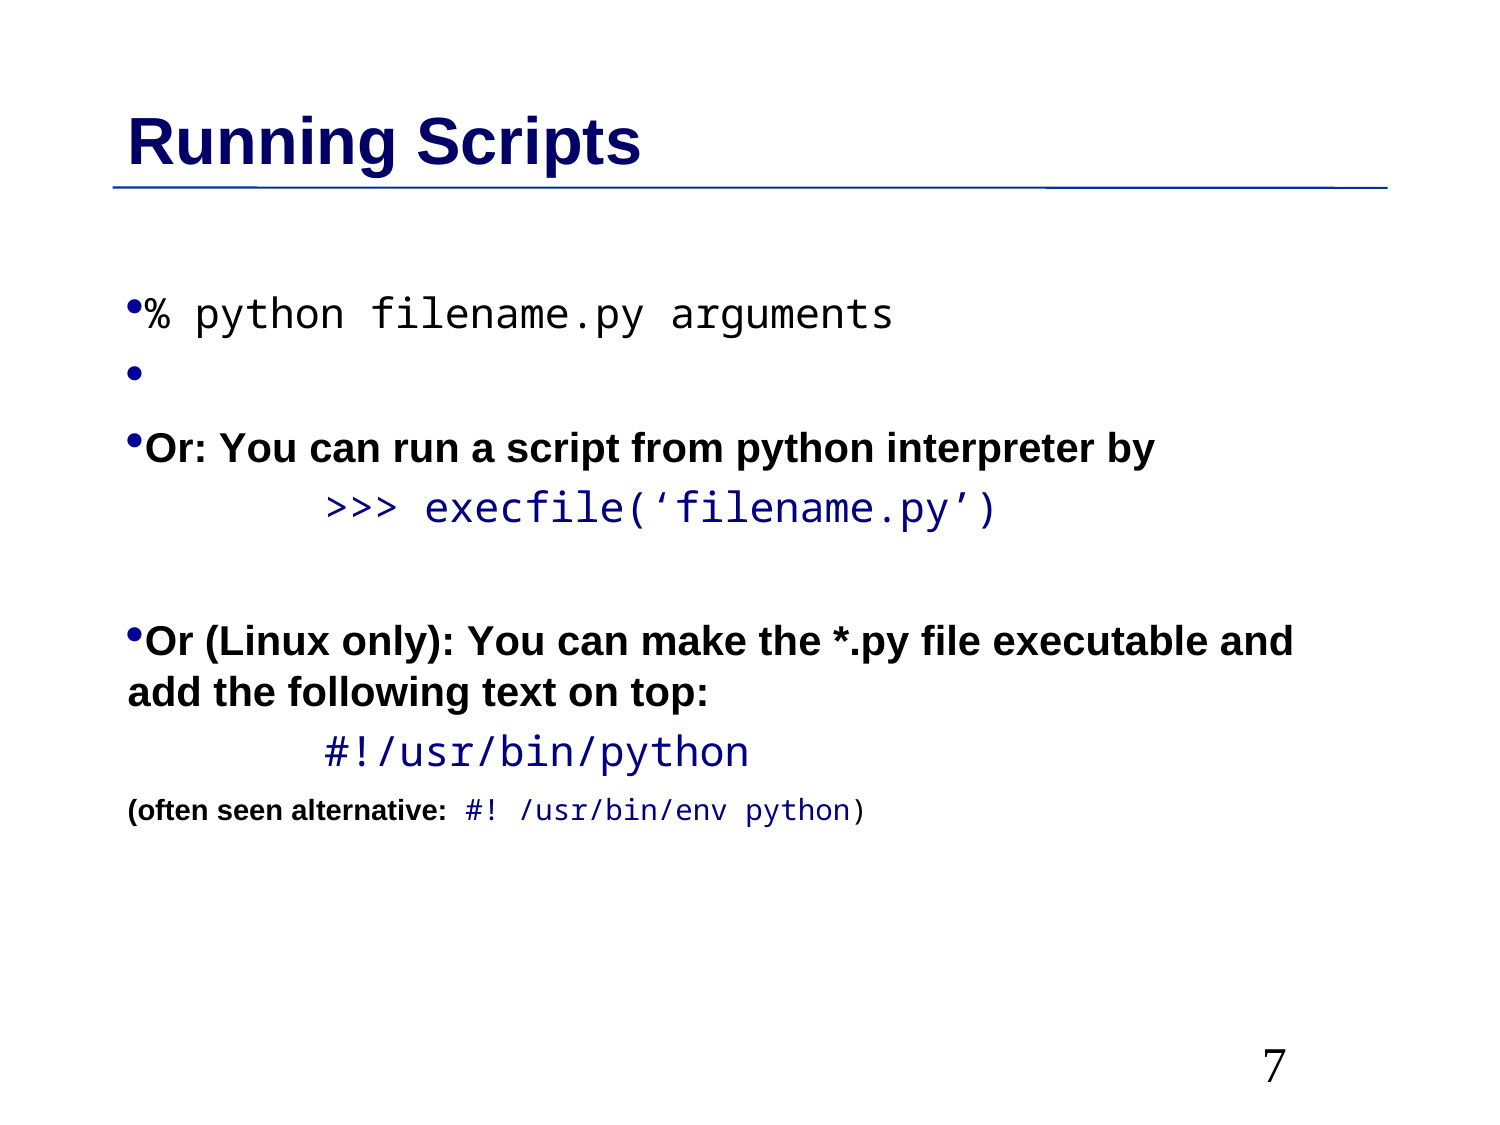

# Running Scripts
% python filename.py arguments
Or: You can run a script from python interpreter by
>>> execfile(‘filename.py’)
Or (Linux only): You can make the *.py file executable and add the following text on top:
#!/usr/bin/python
(often seen alternative: #! /usr/bin/env python)
 6